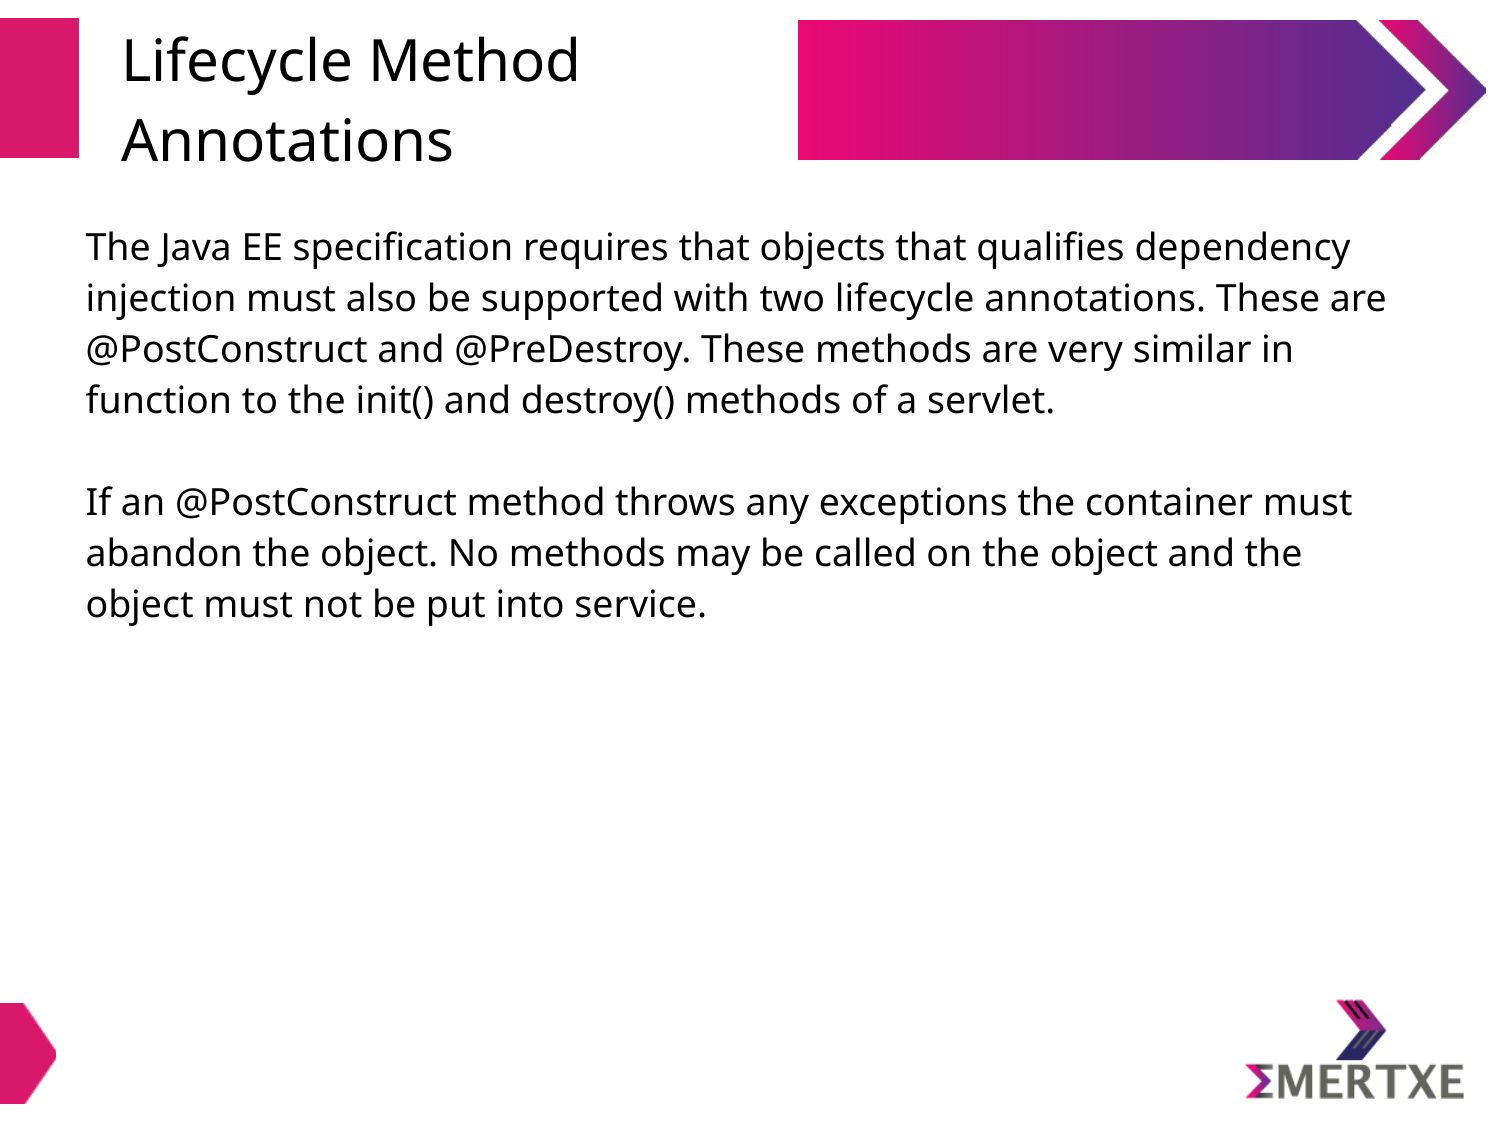

Lifecycle Method Annotations
The Java EE specification requires that objects that qualifies dependency injection must also be supported with two lifecycle annotations. These are @PostConstruct and @PreDestroy. These methods are very similar in function to the init() and destroy() methods of a servlet.
If an @PostConstruct method throws any exceptions the container must abandon the object. No methods may be called on the object and the object must not be put into service.